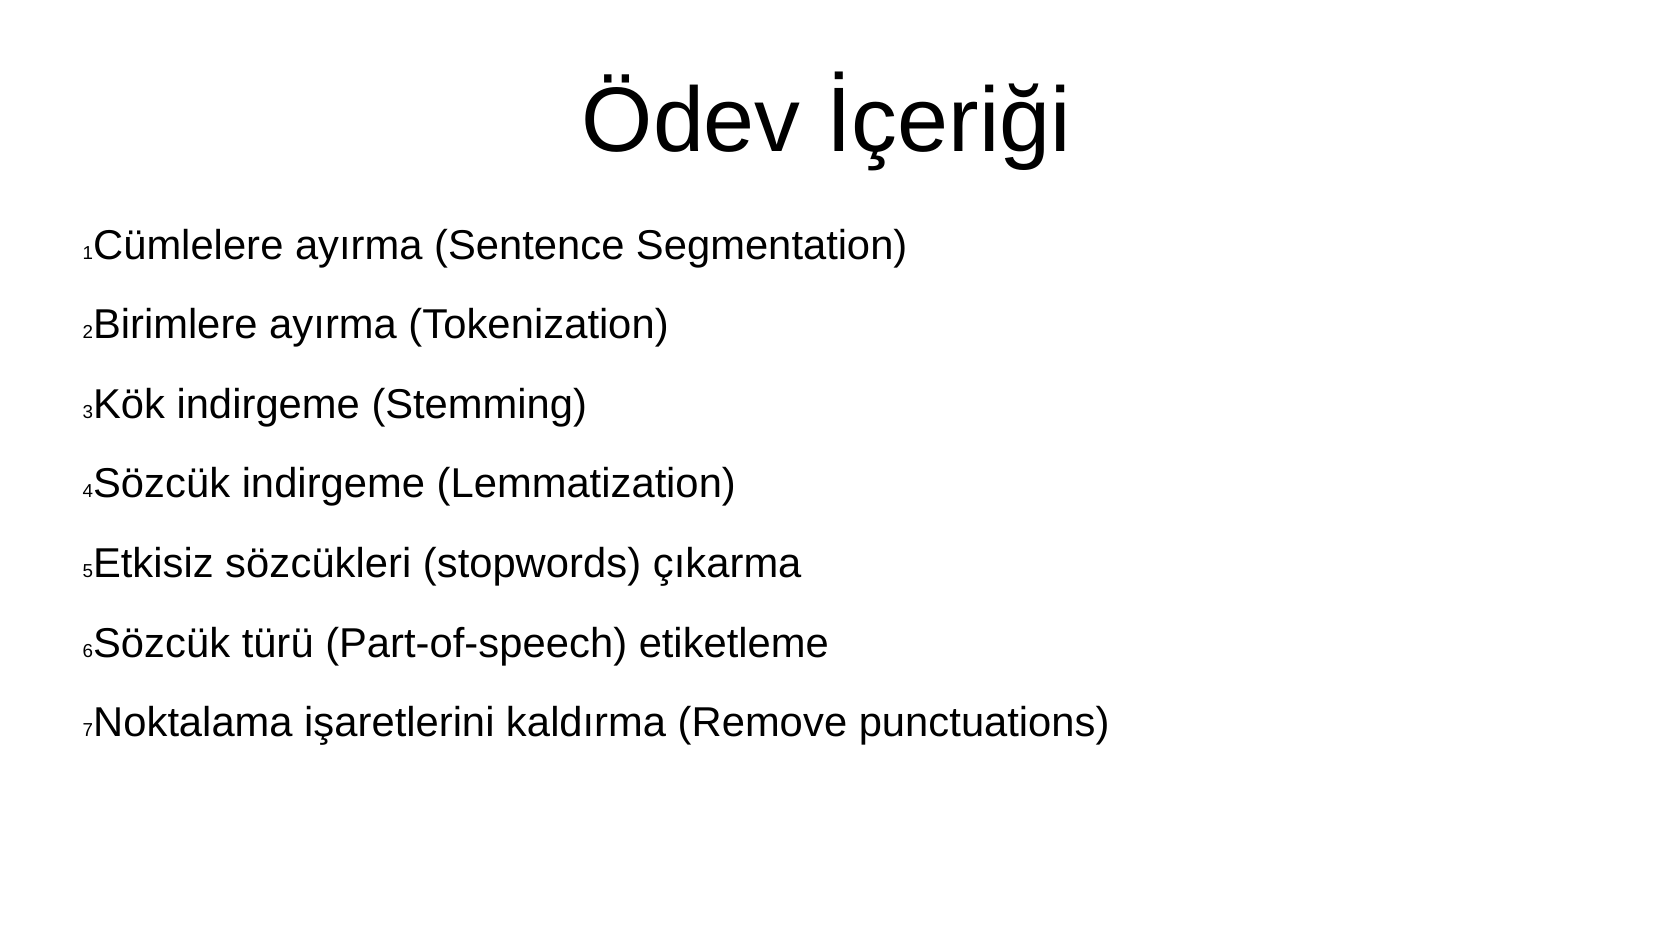

# Ödev İçeriği
Cümlelere ayırma (Sentence Segmentation)
Birimlere ayırma (Tokenization)
Kök indirgeme (Stemming)
Sözcük indirgeme (Lemmatization)
Etkisiz sözcükleri (stopwords) çıkarma
Sözcük türü (Part-of-speech) etiketleme
Noktalama işaretlerini kaldırma (Remove punctuations)